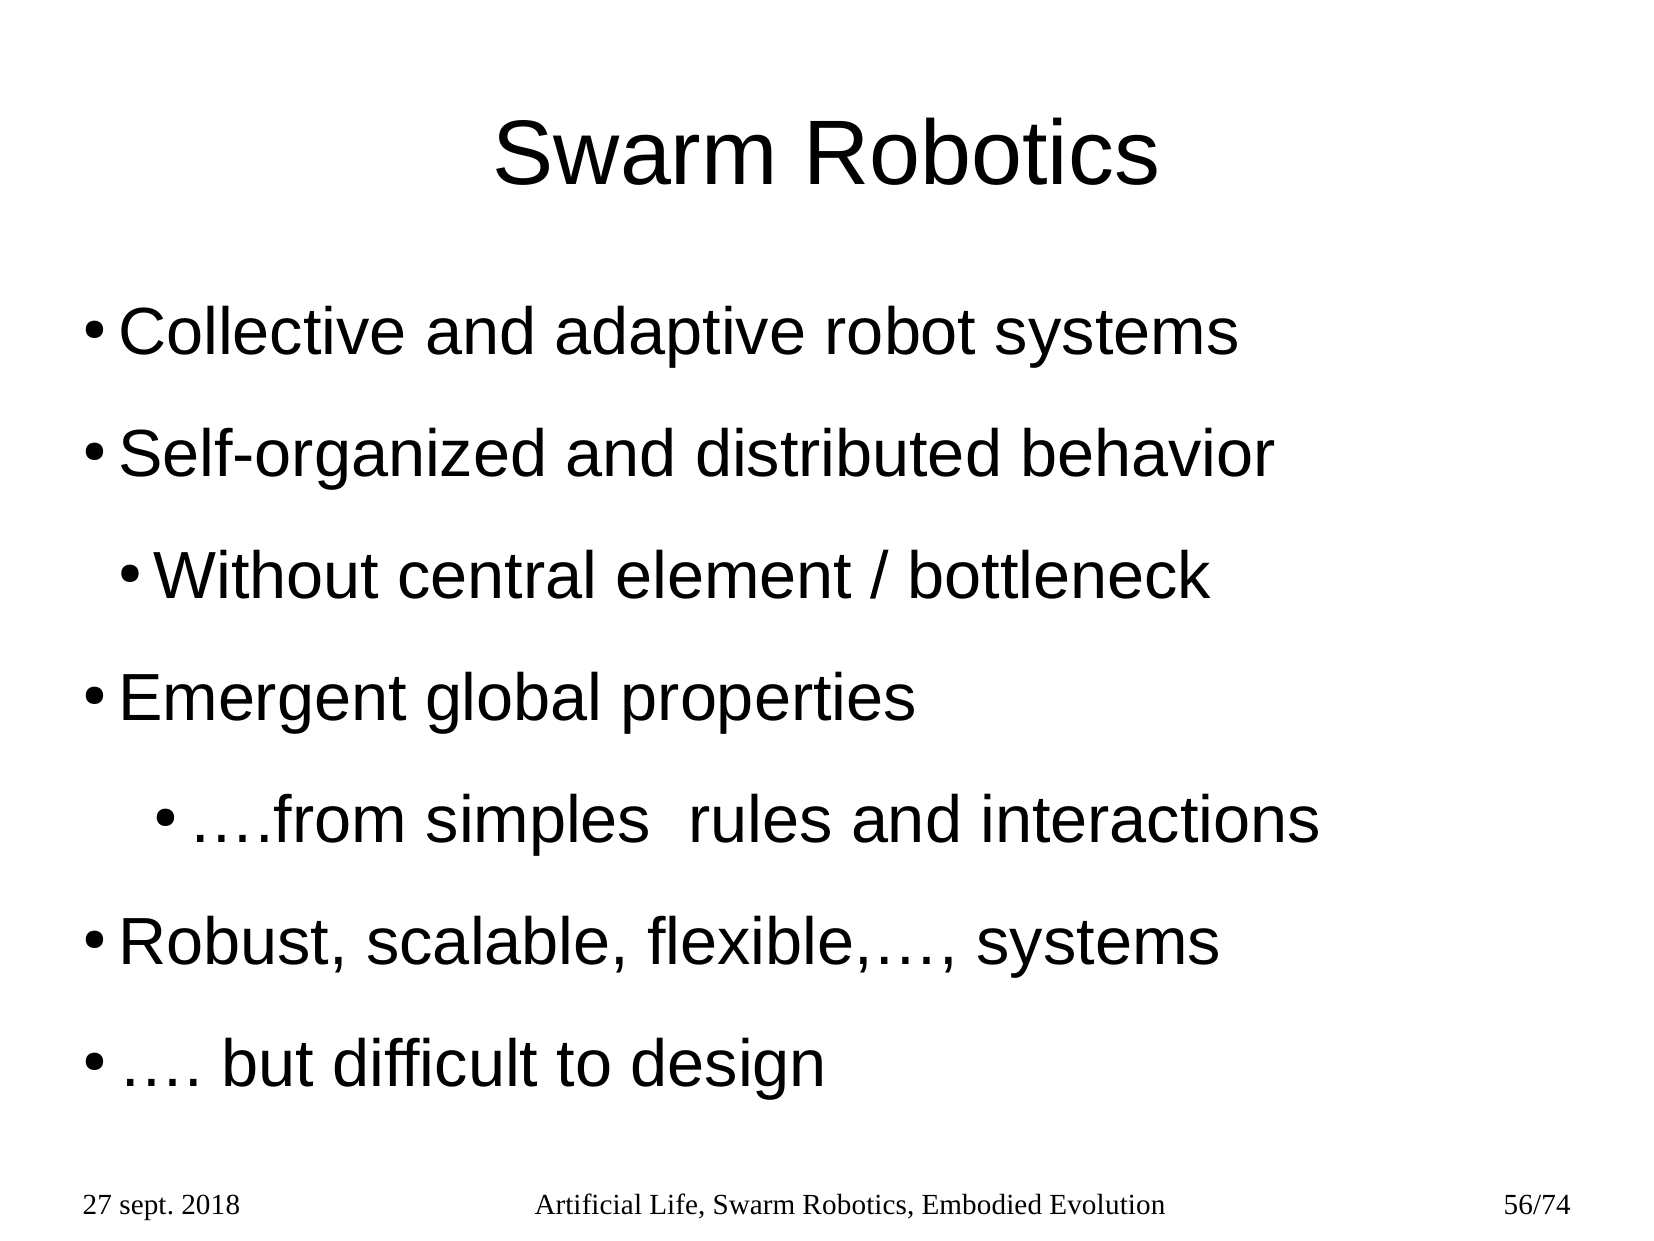

# Swarm Robotics
Collective and adaptive robot systems
Self-organized and distributed behavior
Without central element / bottleneck
Emergent global properties
….from simples rules and interactions
Robust, scalable, flexible,…, systems
…. but difficult to design
27 sept. 2018
Artificial Life, Swarm Robotics, Embodied Evolution
56